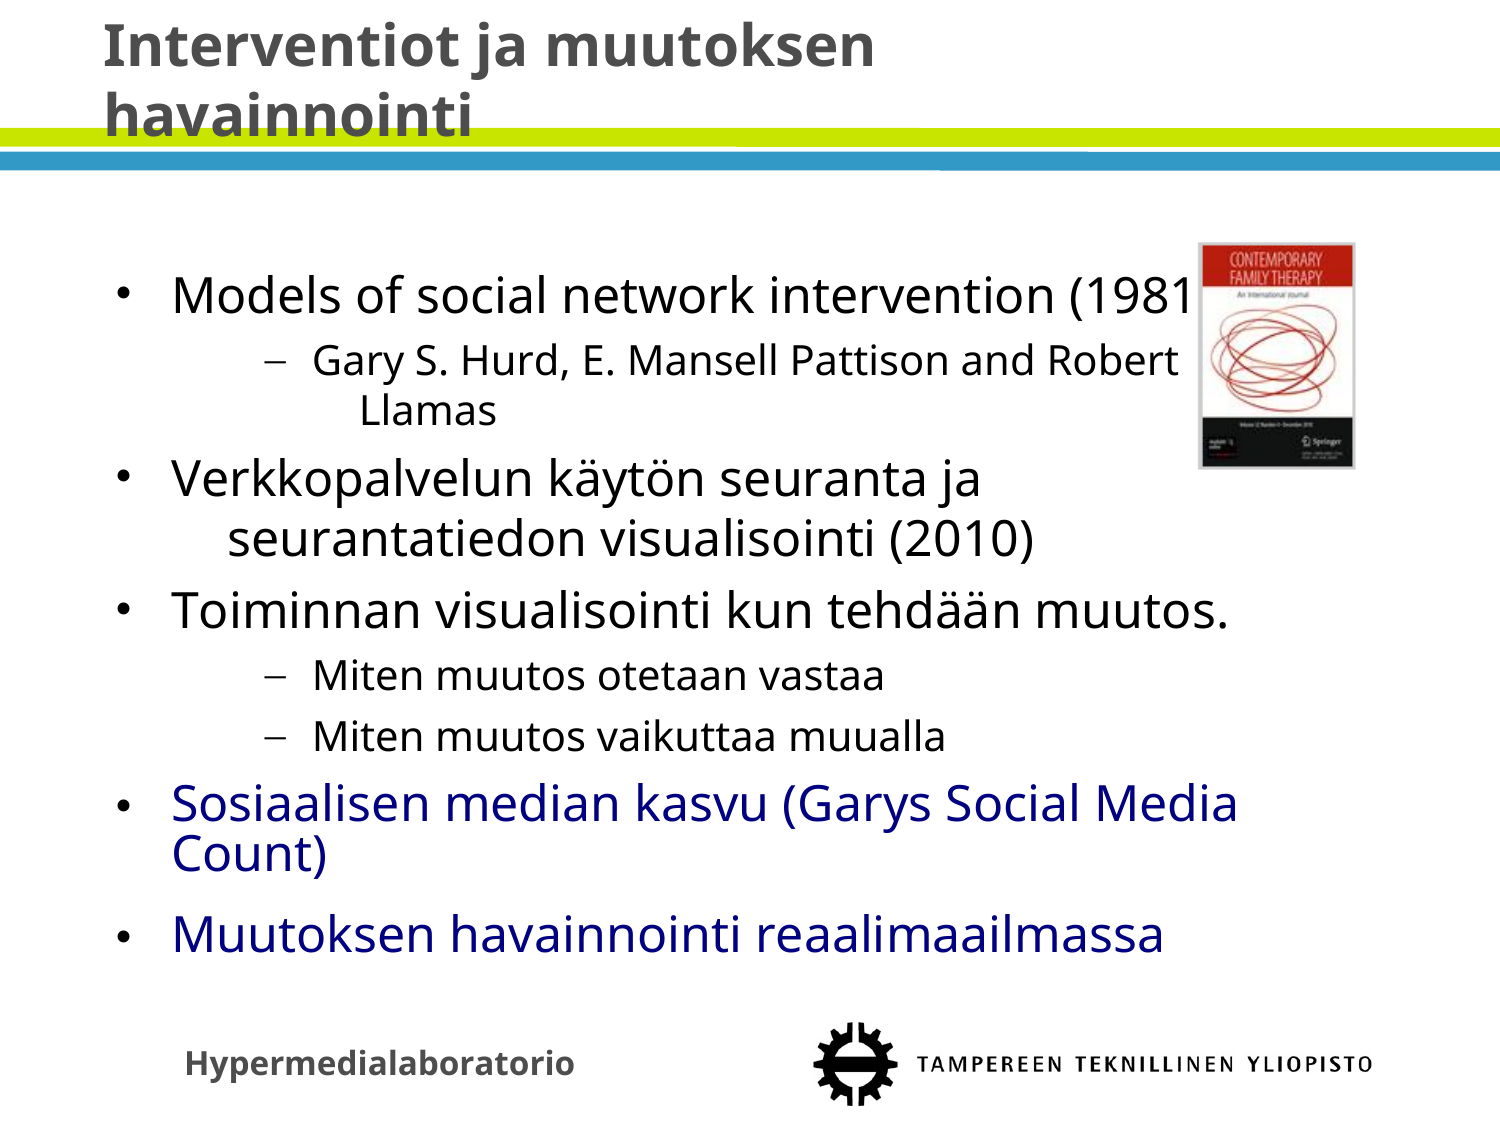

# Interventiot ja muutoksen havainnointi
Models of social network intervention (1981)
Gary S. Hurd, E. Mansell Pattison and Robert Llamas
Verkkopalvelun käytön seuranta ja seurantatiedon visualisointi (2010)
Toiminnan visualisointi kun tehdään muutos.
Miten muutos otetaan vastaa
Miten muutos vaikuttaa muualla
Sosiaalisen median kasvu (Garys Social Media Count)
Muutoksen havainnointi reaalimaailmassa